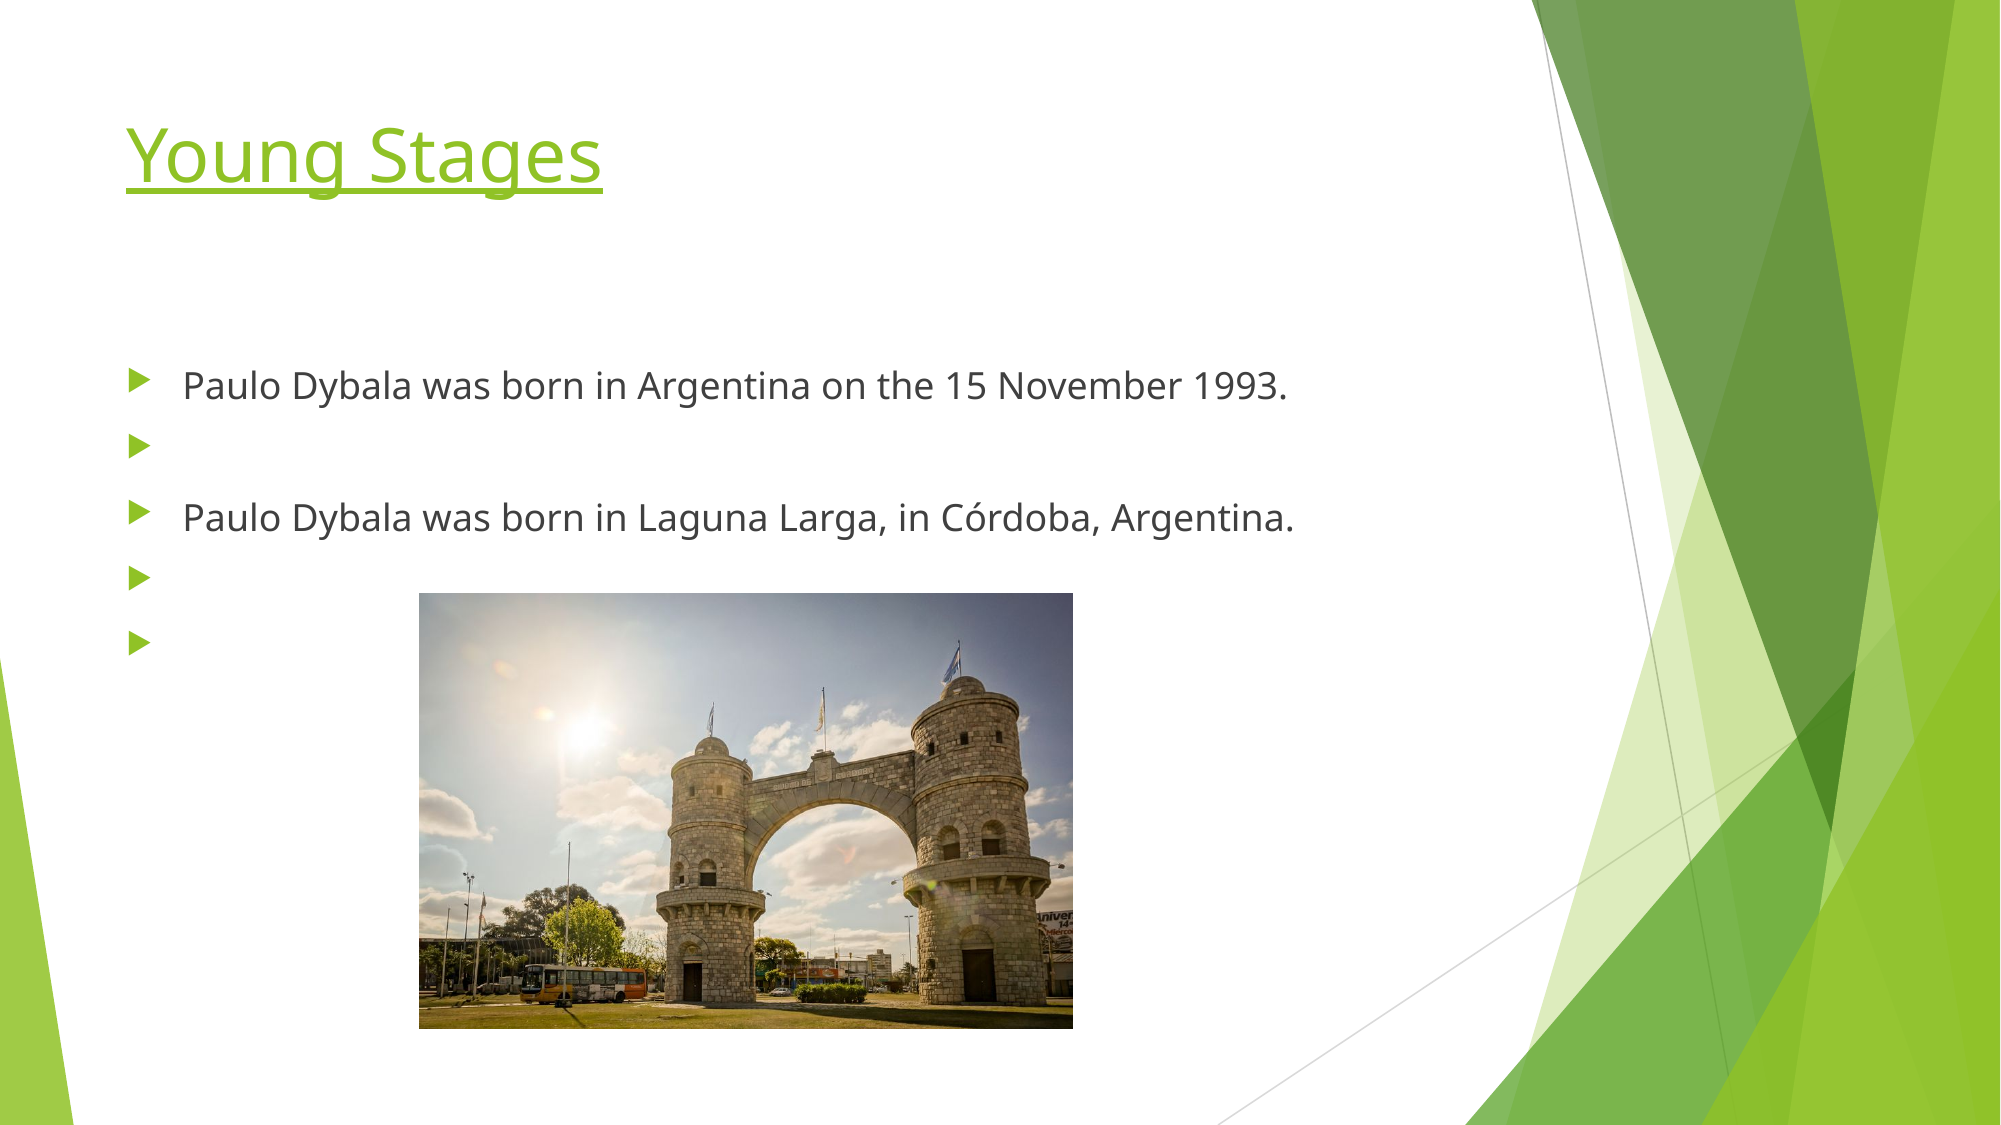

# Young Stages
Paulo Dybala was born in Argentina on the 15 November 1993.
Paulo Dybala was born in Laguna Larga, in Córdoba, Argentina.